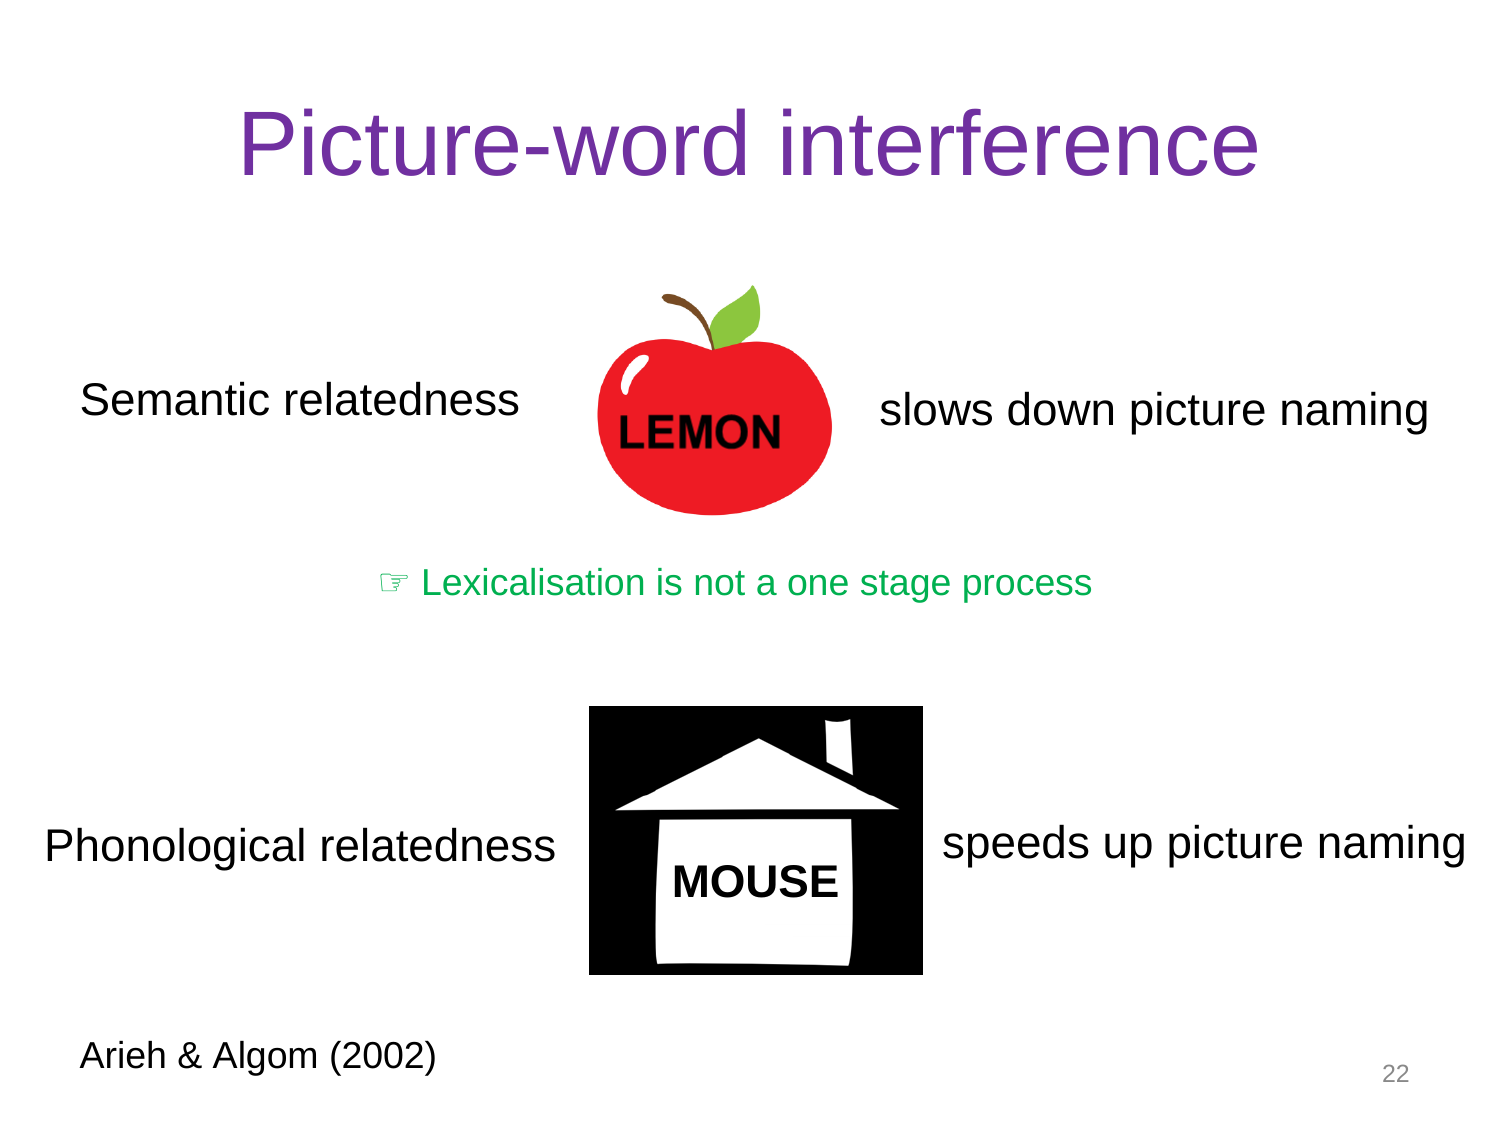

# Picture-word interference
Semantic relatedness
slows down picture naming
☞ Lexicalisation is not a one stage process
speeds up picture naming
Phonological relatedness
MOUSE
Arieh & Algom (2002)